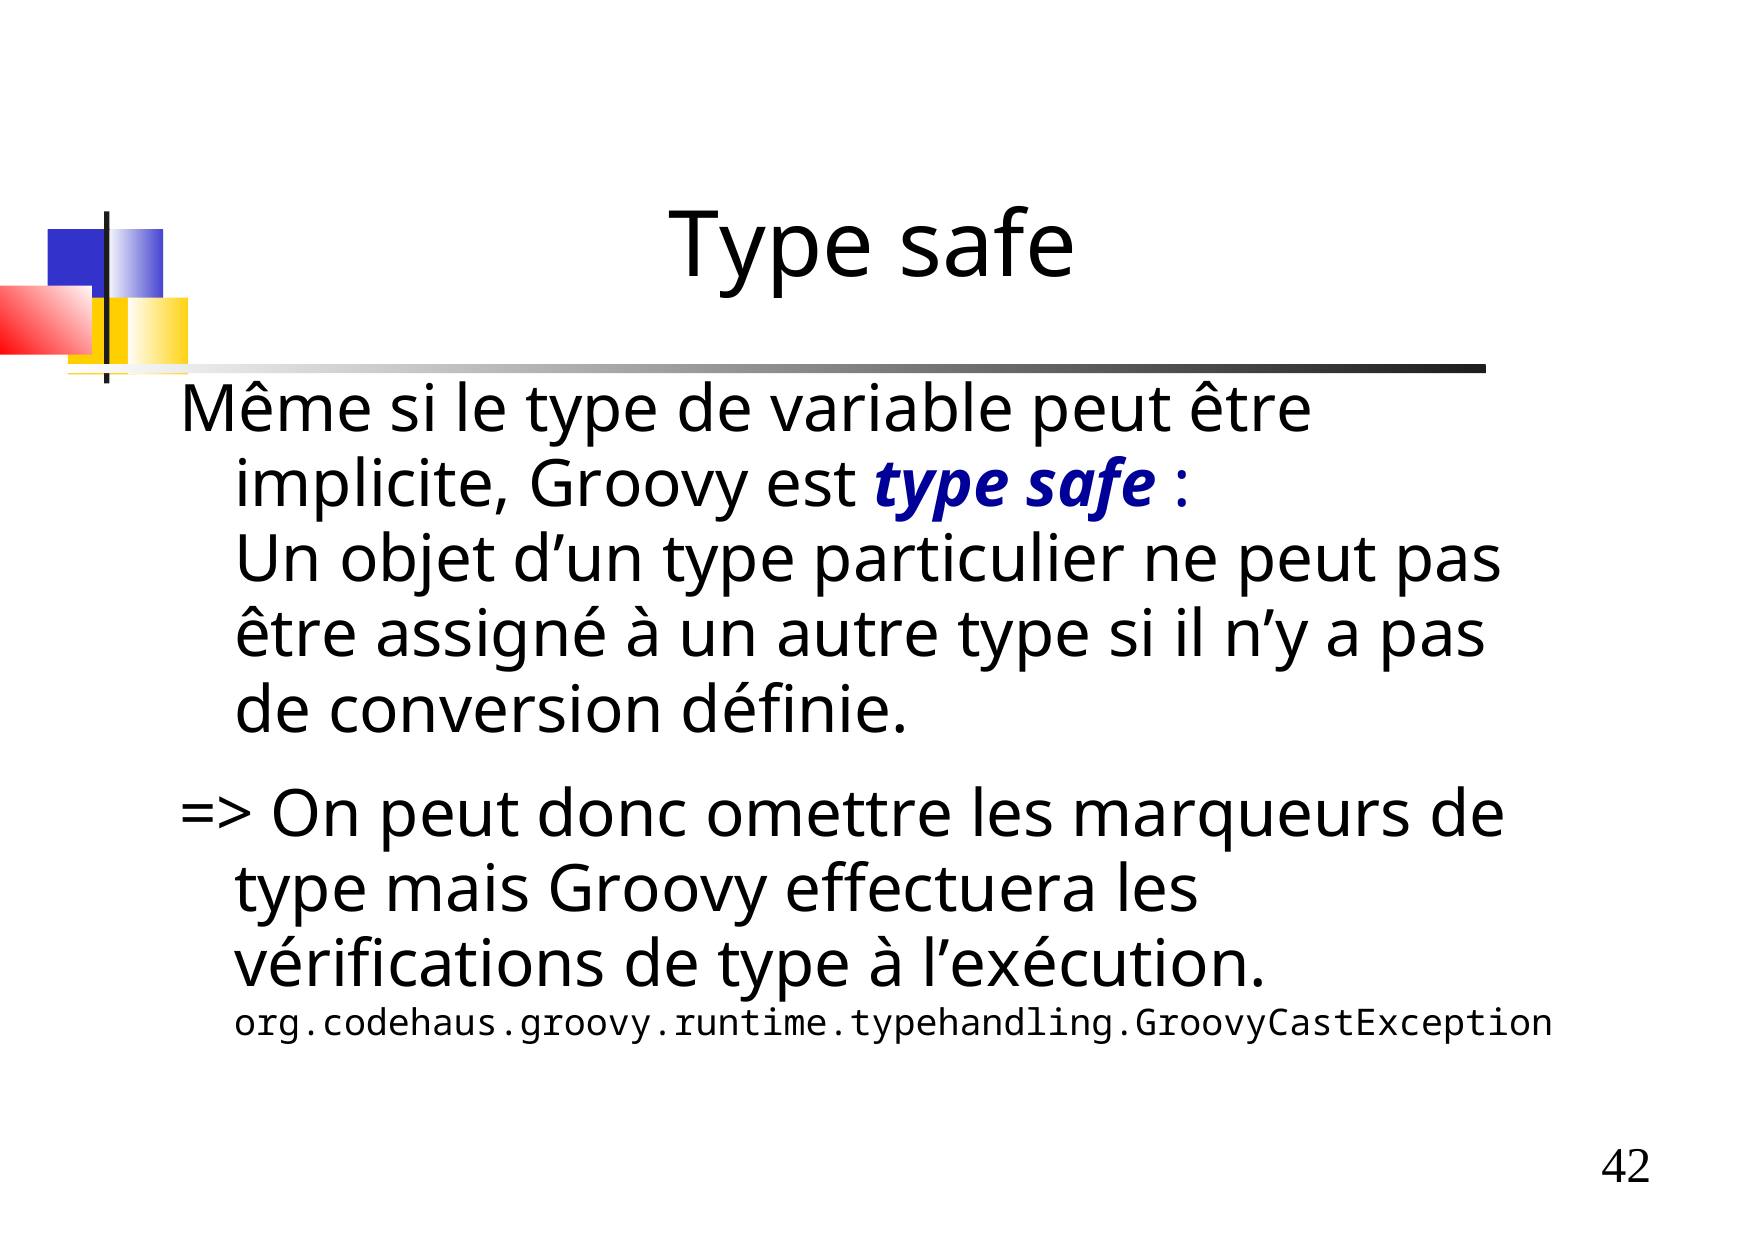

# Type safe
Même si le type de variable peut être implicite, Groovy est type safe :
Un objet d’un type particulier ne peut pas être assigné à un autre type si il n’y a pas de conversion définie.
=> On peut donc omettre les marqueurs de type mais Groovy effectuera les vérifications de type à l’exécution.
org.codehaus.groovy.runtime.typehandling.GroovyCastException